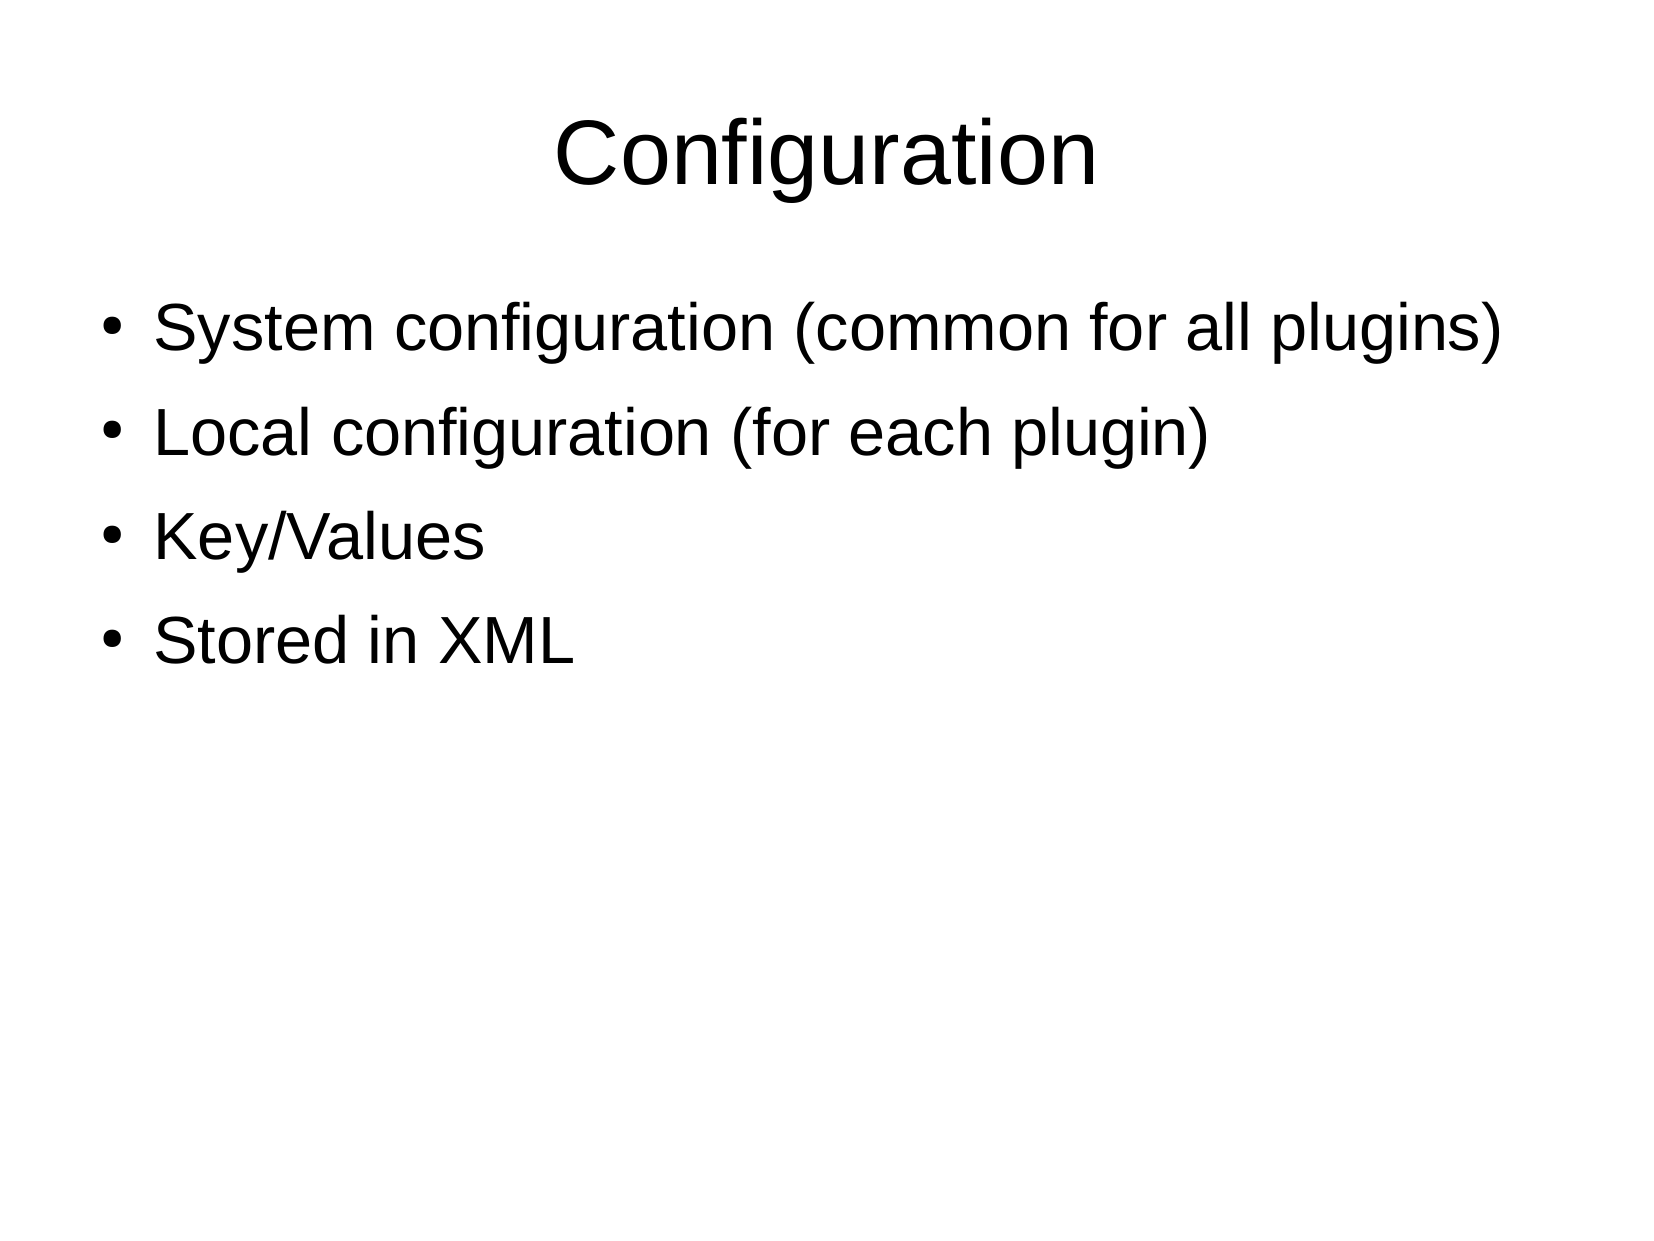

# Configuration
System configuration (common for all plugins)
Local configuration (for each plugin)
Key/Values
Stored in XML